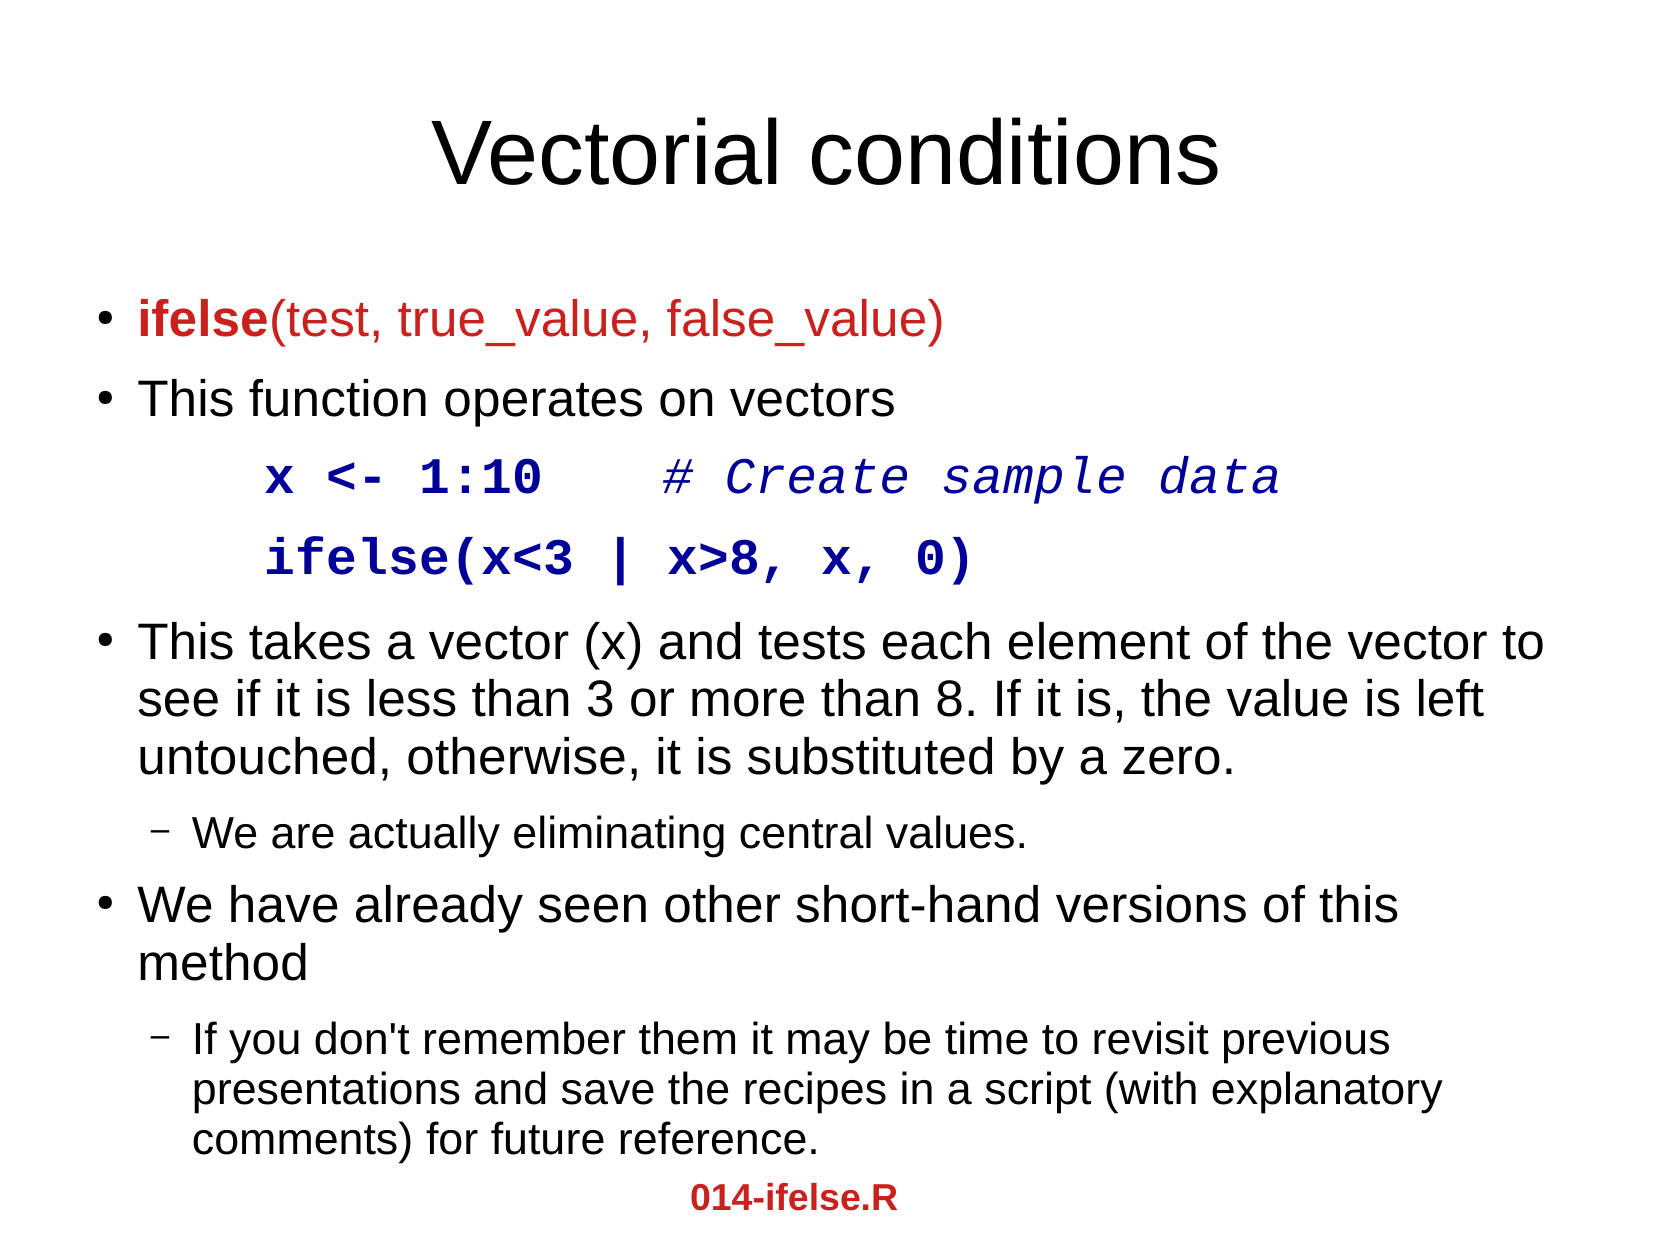

# Vectorial conditions
ifelse(test, true_value, false_value)
This function operates on vectors
x <- 1:10 		# Create sample data
ifelse(x<3 | x>8, x, 0)
This takes a vector (x) and tests each element of the vector to see if it is less than 3 or more than 8. If it is, the value is left untouched, otherwise, it is substituted by a zero.
We are actually eliminating central values.
We have already seen other short-hand versions of this method
If you don't remember them it may be time to revisit previous presentations and save the recipes in a script (with explanatory comments) for future reference.
014-ifelse.R